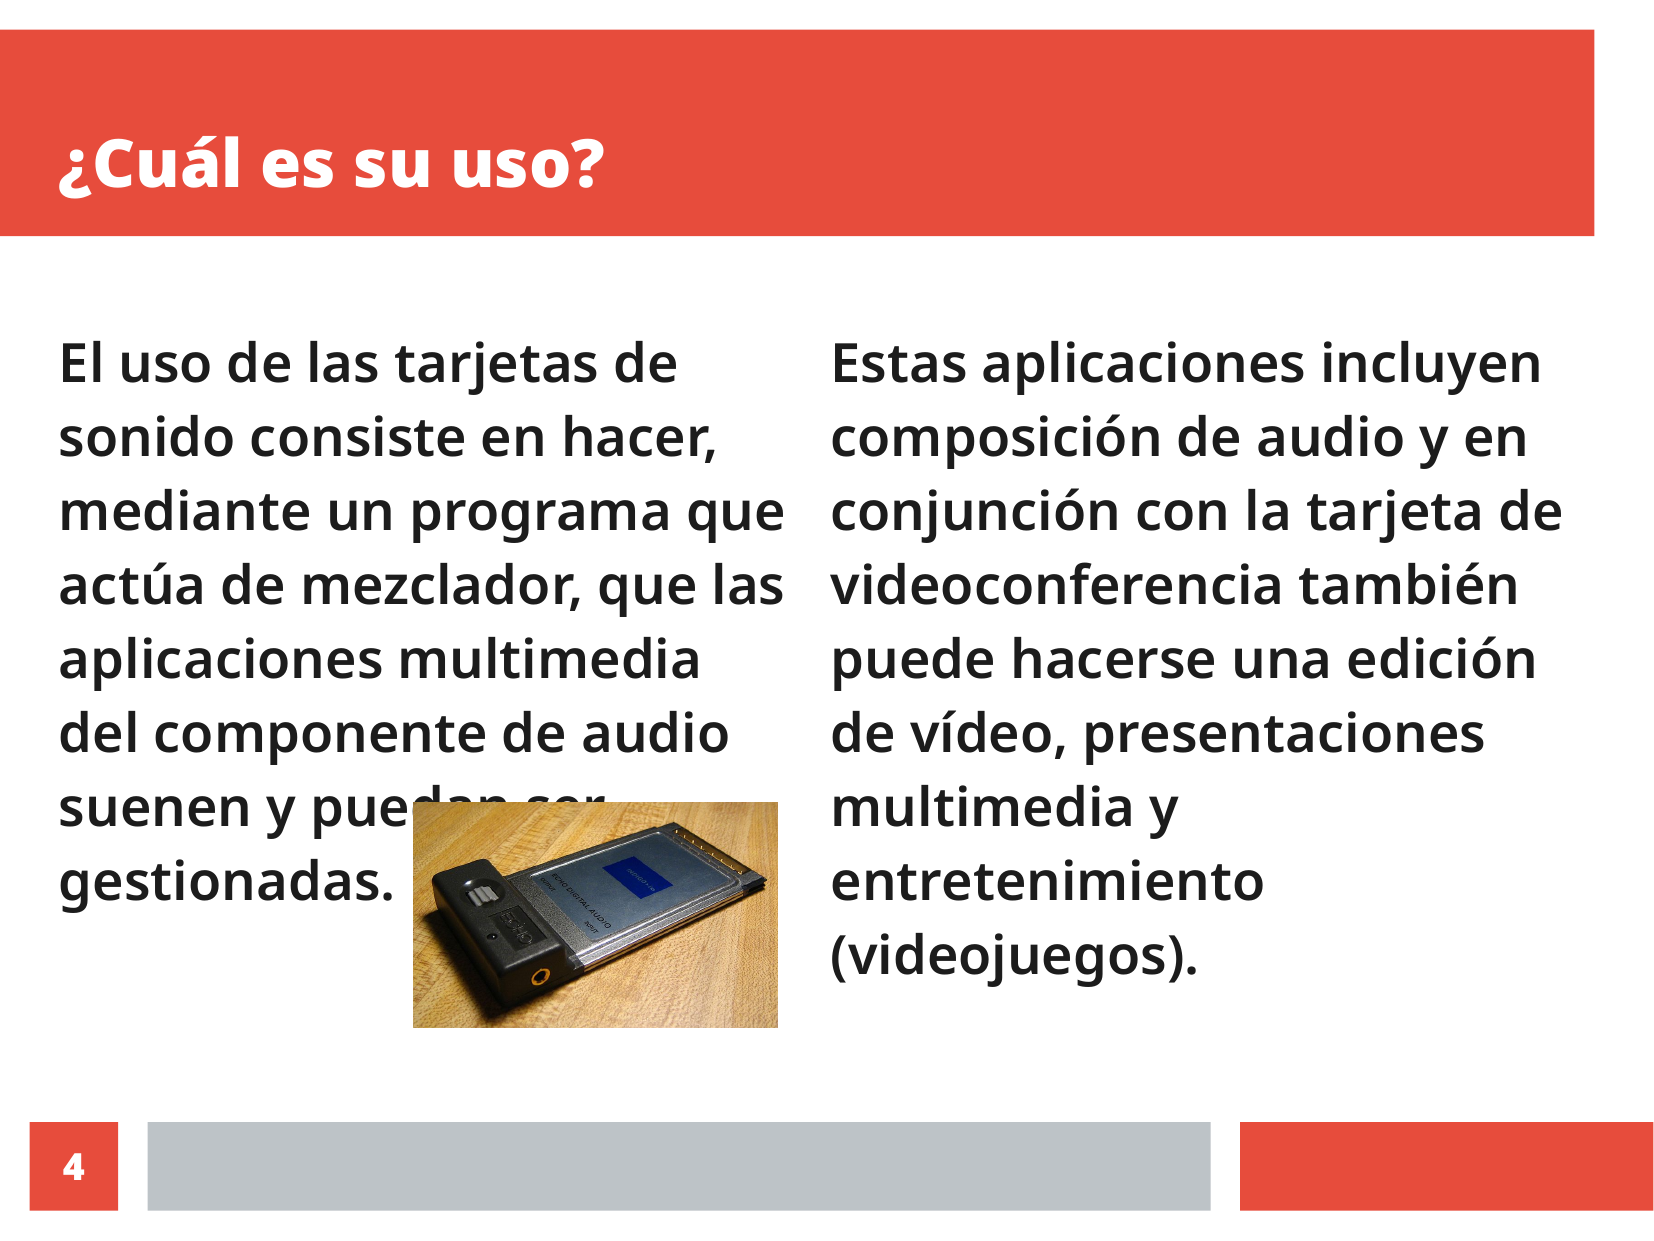

# ¿Cuál es su uso?
El uso de las tarjetas de sonido consiste en hacer, mediante un programa que actúa de mezclador, que las aplicaciones multimedia del componente de audio suenen y puedan ser gestionadas.
Estas aplicaciones incluyen composición de audio y en conjunción con la tarjeta de videoconferencia también puede hacerse una edición de vídeo, presentaciones multimedia y entretenimiento (videojuegos).
4